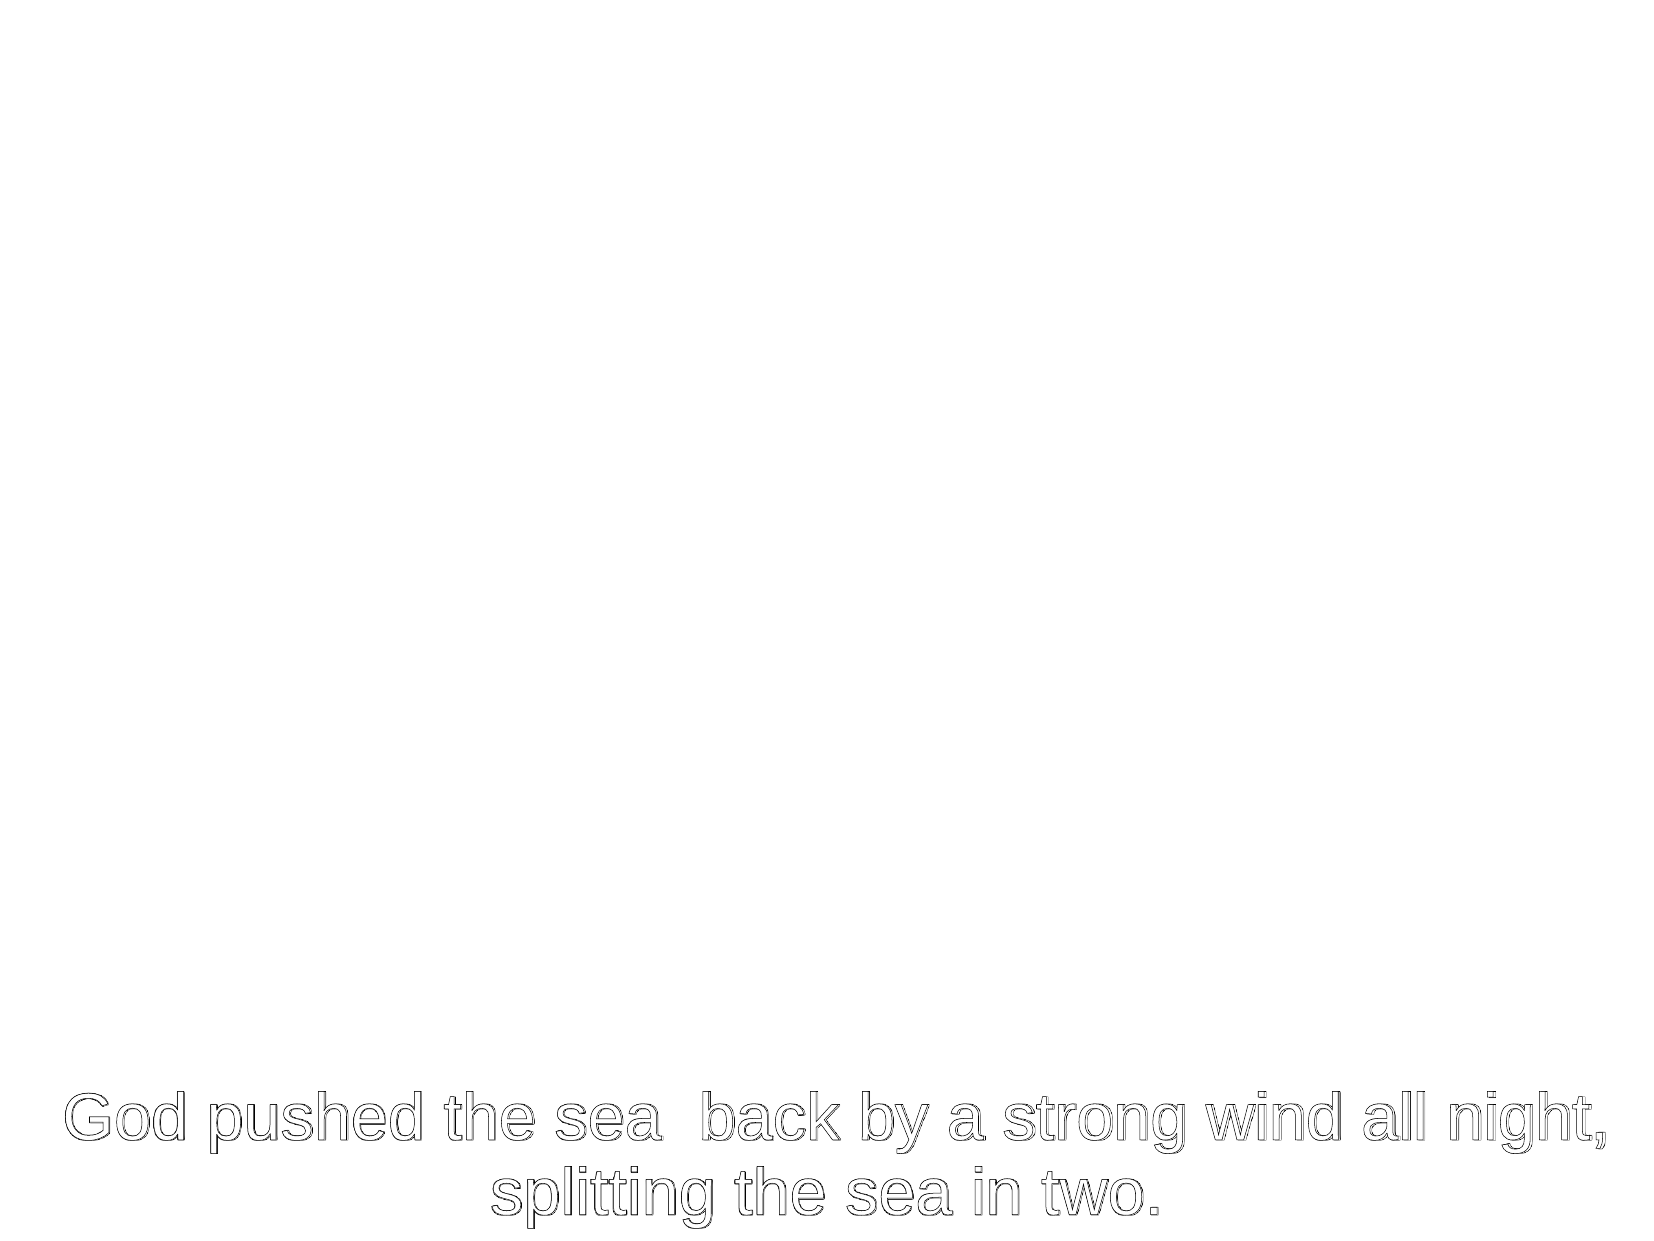

God pushed the sea back by a strong wind all night, splitting the sea in two.